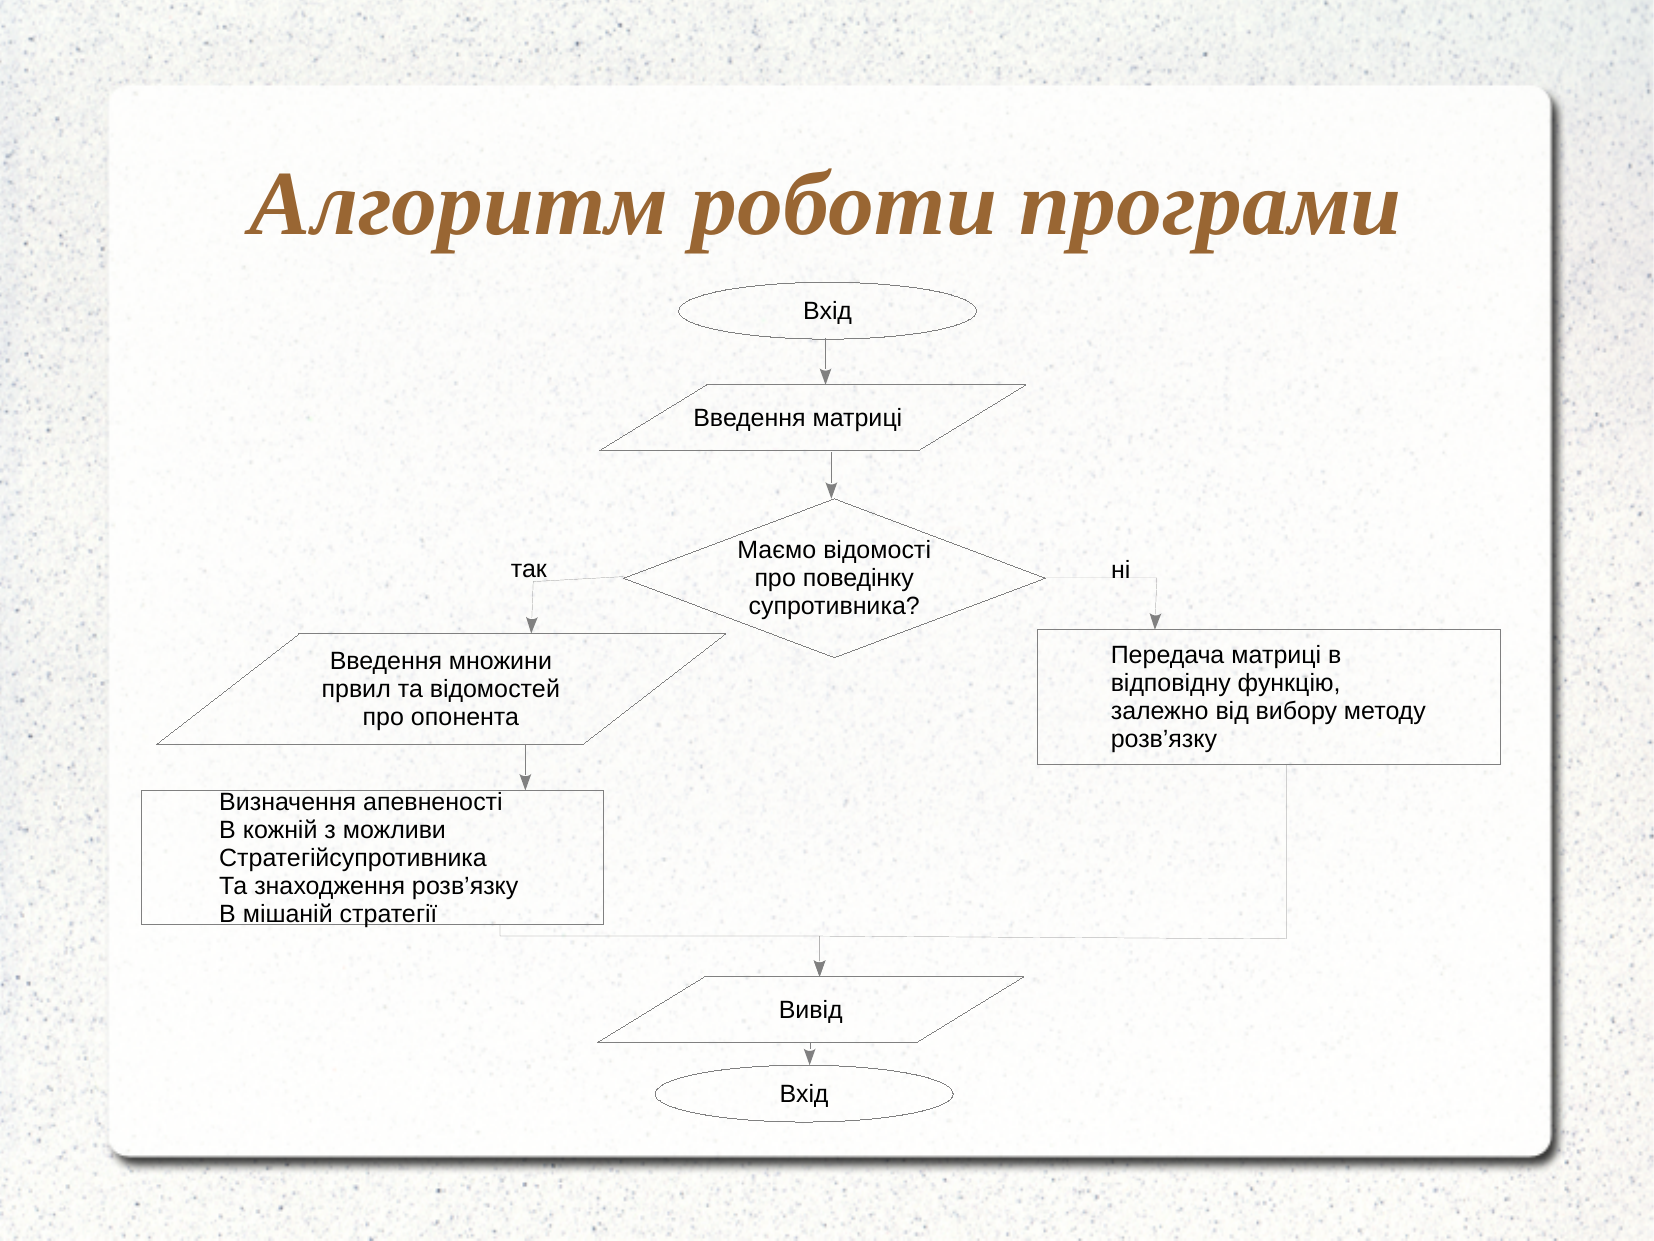

# Алгоритм роботи програми
Вхід
Введення матриці
Маємо відомості
про поведінку
супротивника?
так
ні
Передача матриці в
відповідну функцію,
залежно від вибору методу
розв’язку
Введення множини
првил та відомостей
про опонента
Визначення апевненості
В кожній з можливи
Стратегійсупротивника
Та знаходження розв’язку
В мішаній стратегії
Вивід
Вхід